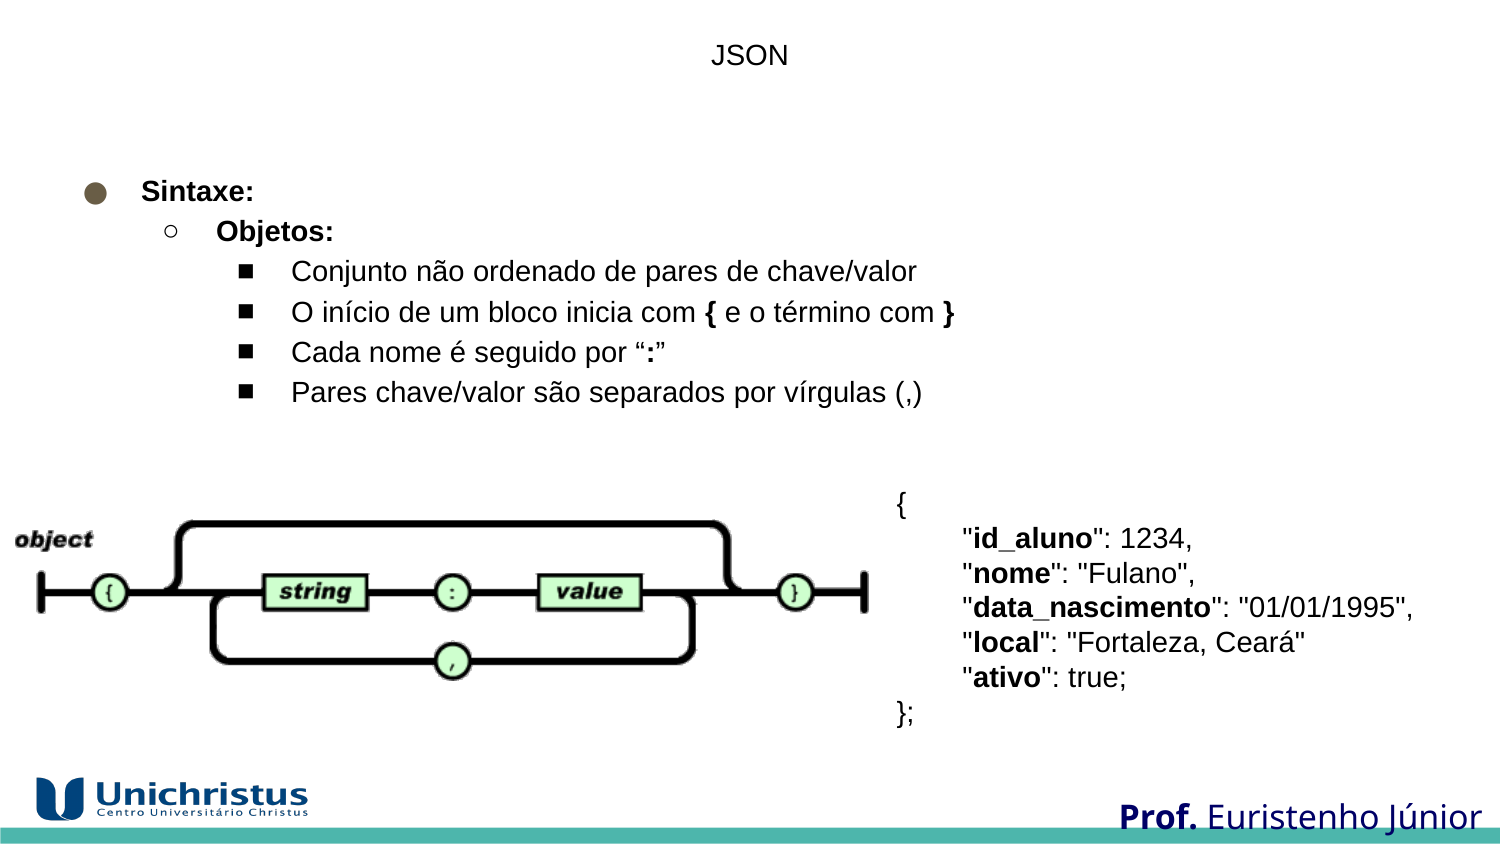

# JSON
Sintaxe:
Objetos:
Conjunto não ordenado de pares de chave/valor
O início de um bloco inicia com { e o término com }
Cada nome é seguido por “:”
Pares chave/valor são separados por vírgulas (,)
{
 "id_aluno": 1234,
 "nome": "Fulano",
 "data_nascimento": "01/01/1995",
 "local": "Fortaleza, Ceará"
 "ativo": true;
};